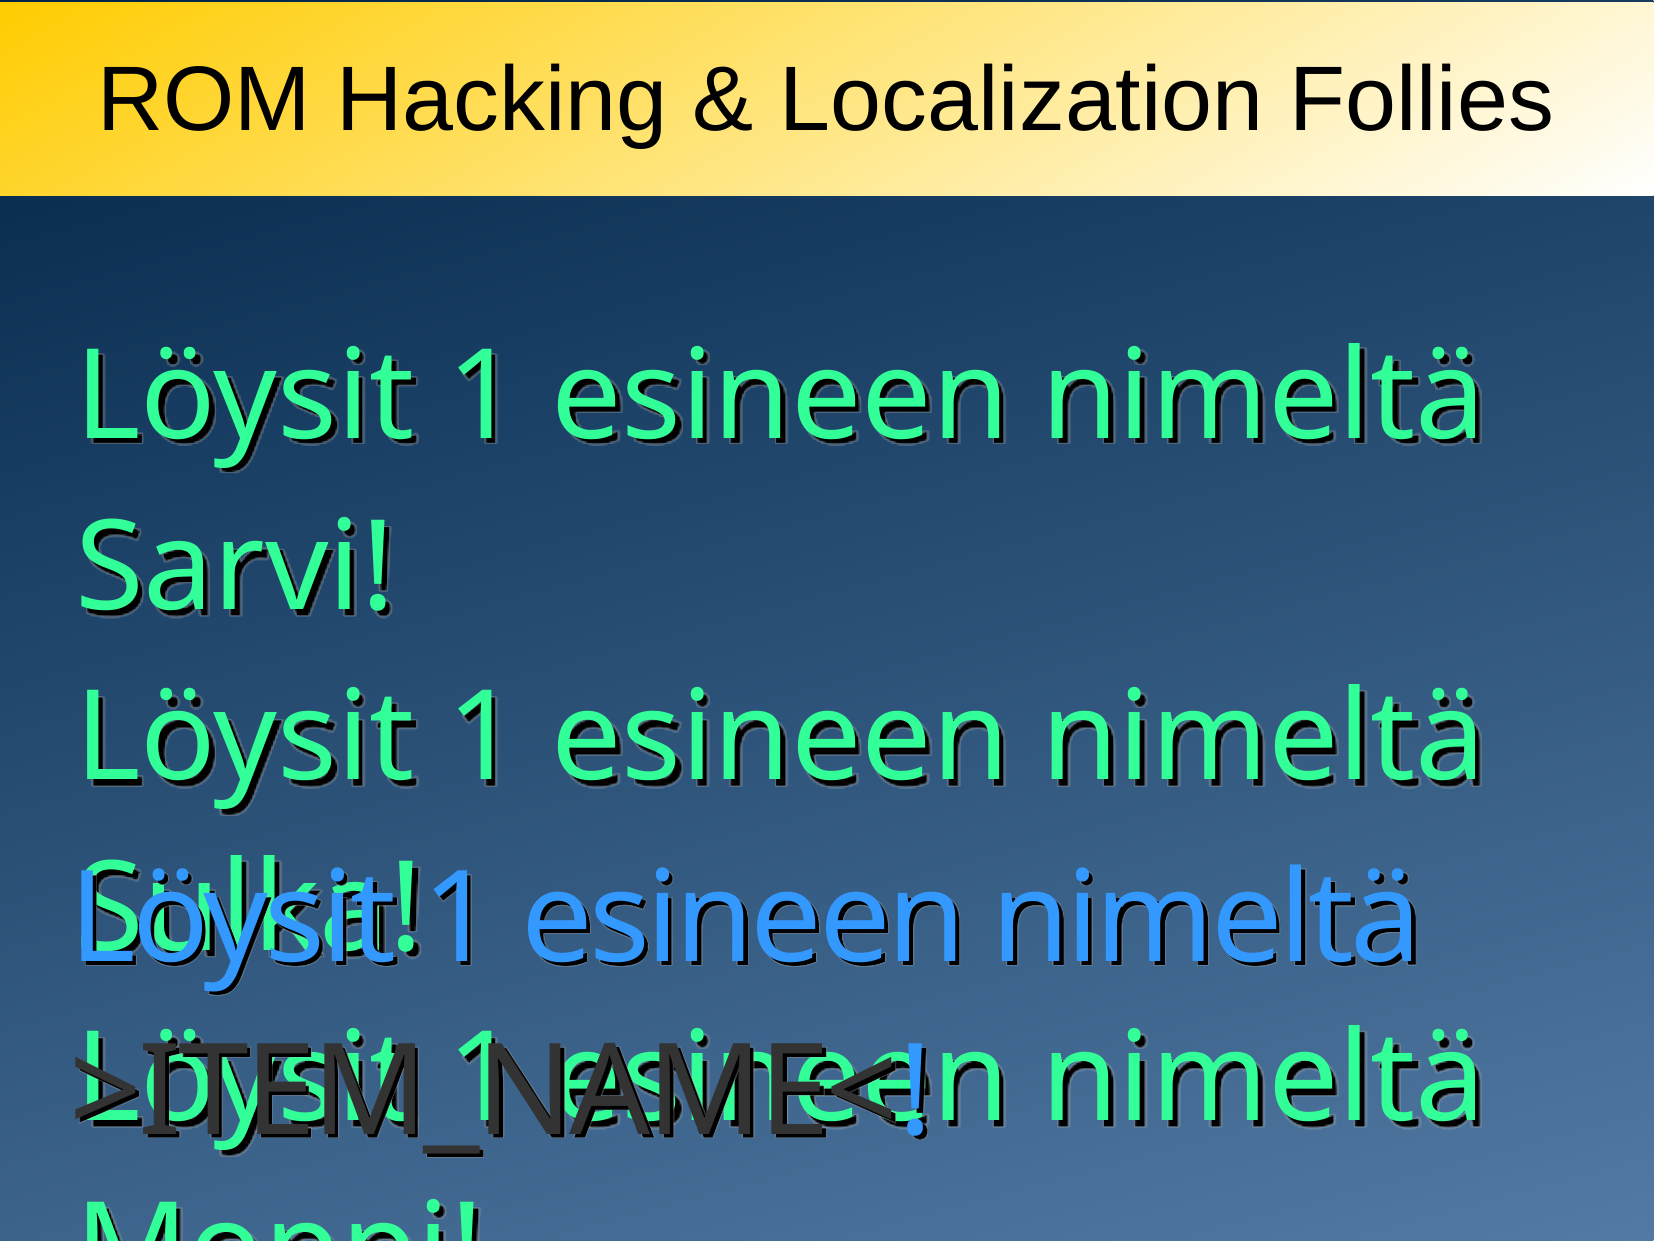

# ROM Hacking & Localization Follies
Löysit 1 esineen nimeltä Sarvi!
Löysit 1 esineen nimeltä Sulka!
Löysit 1 esineen nimeltä Moppi!
Löysit 1 esineen nimeltä Tähtimiekka!
Löysit 1 esineen nimeltä >ITEM_NAME<!